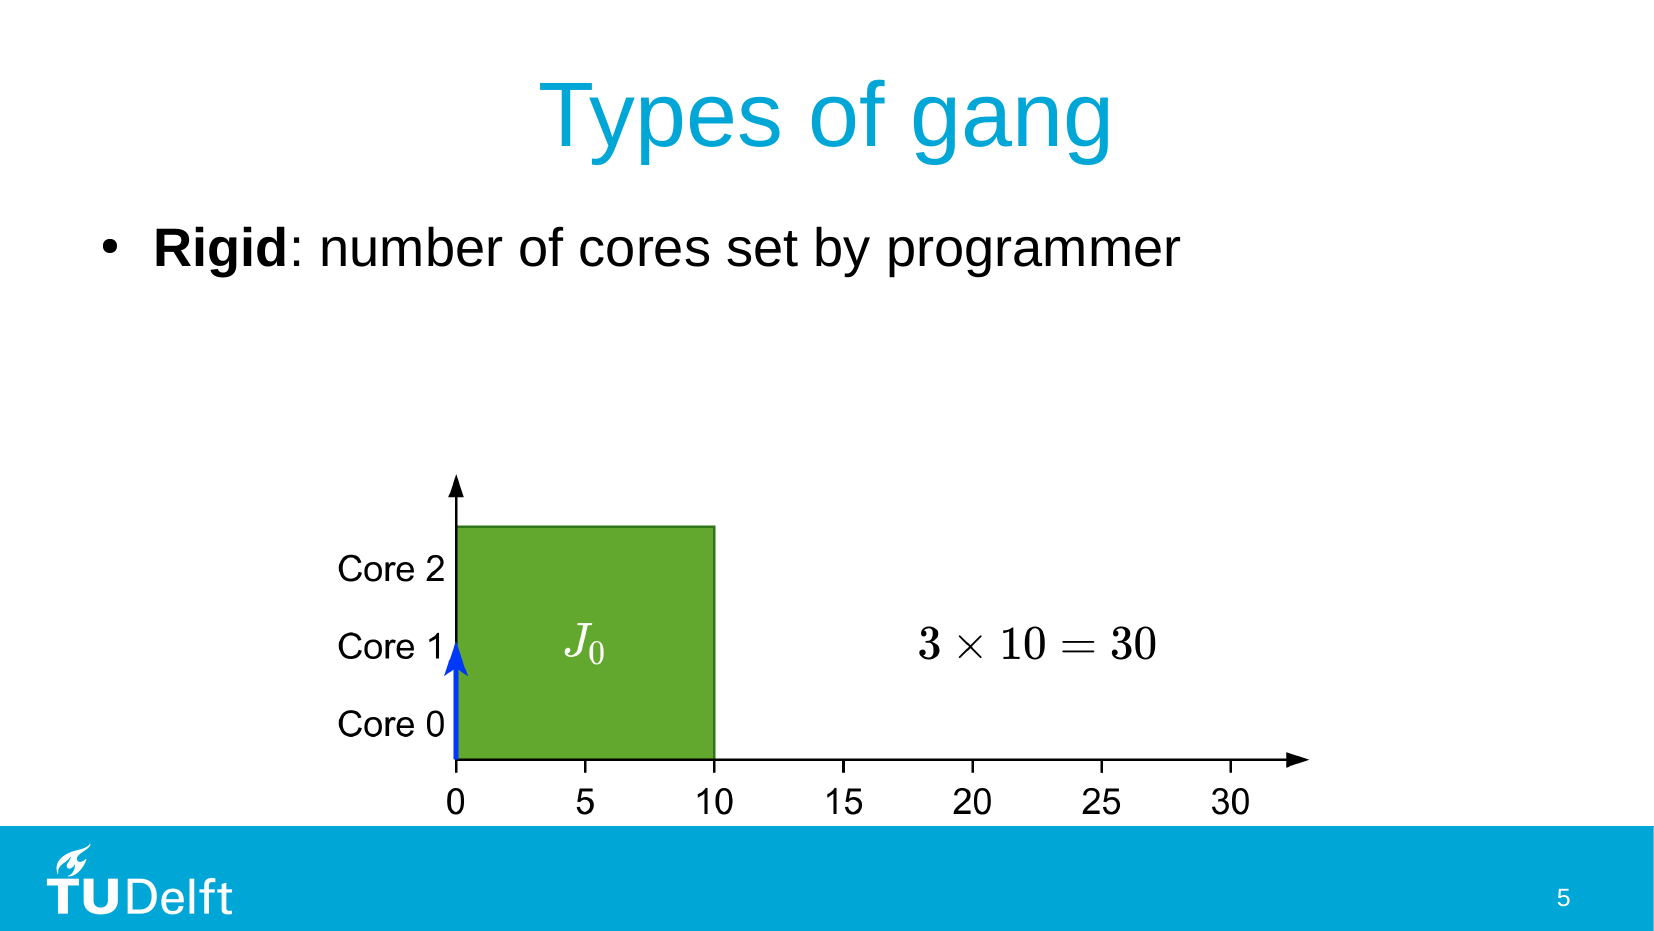

# Types of gang
Rigid: number of cores set by programmer
5